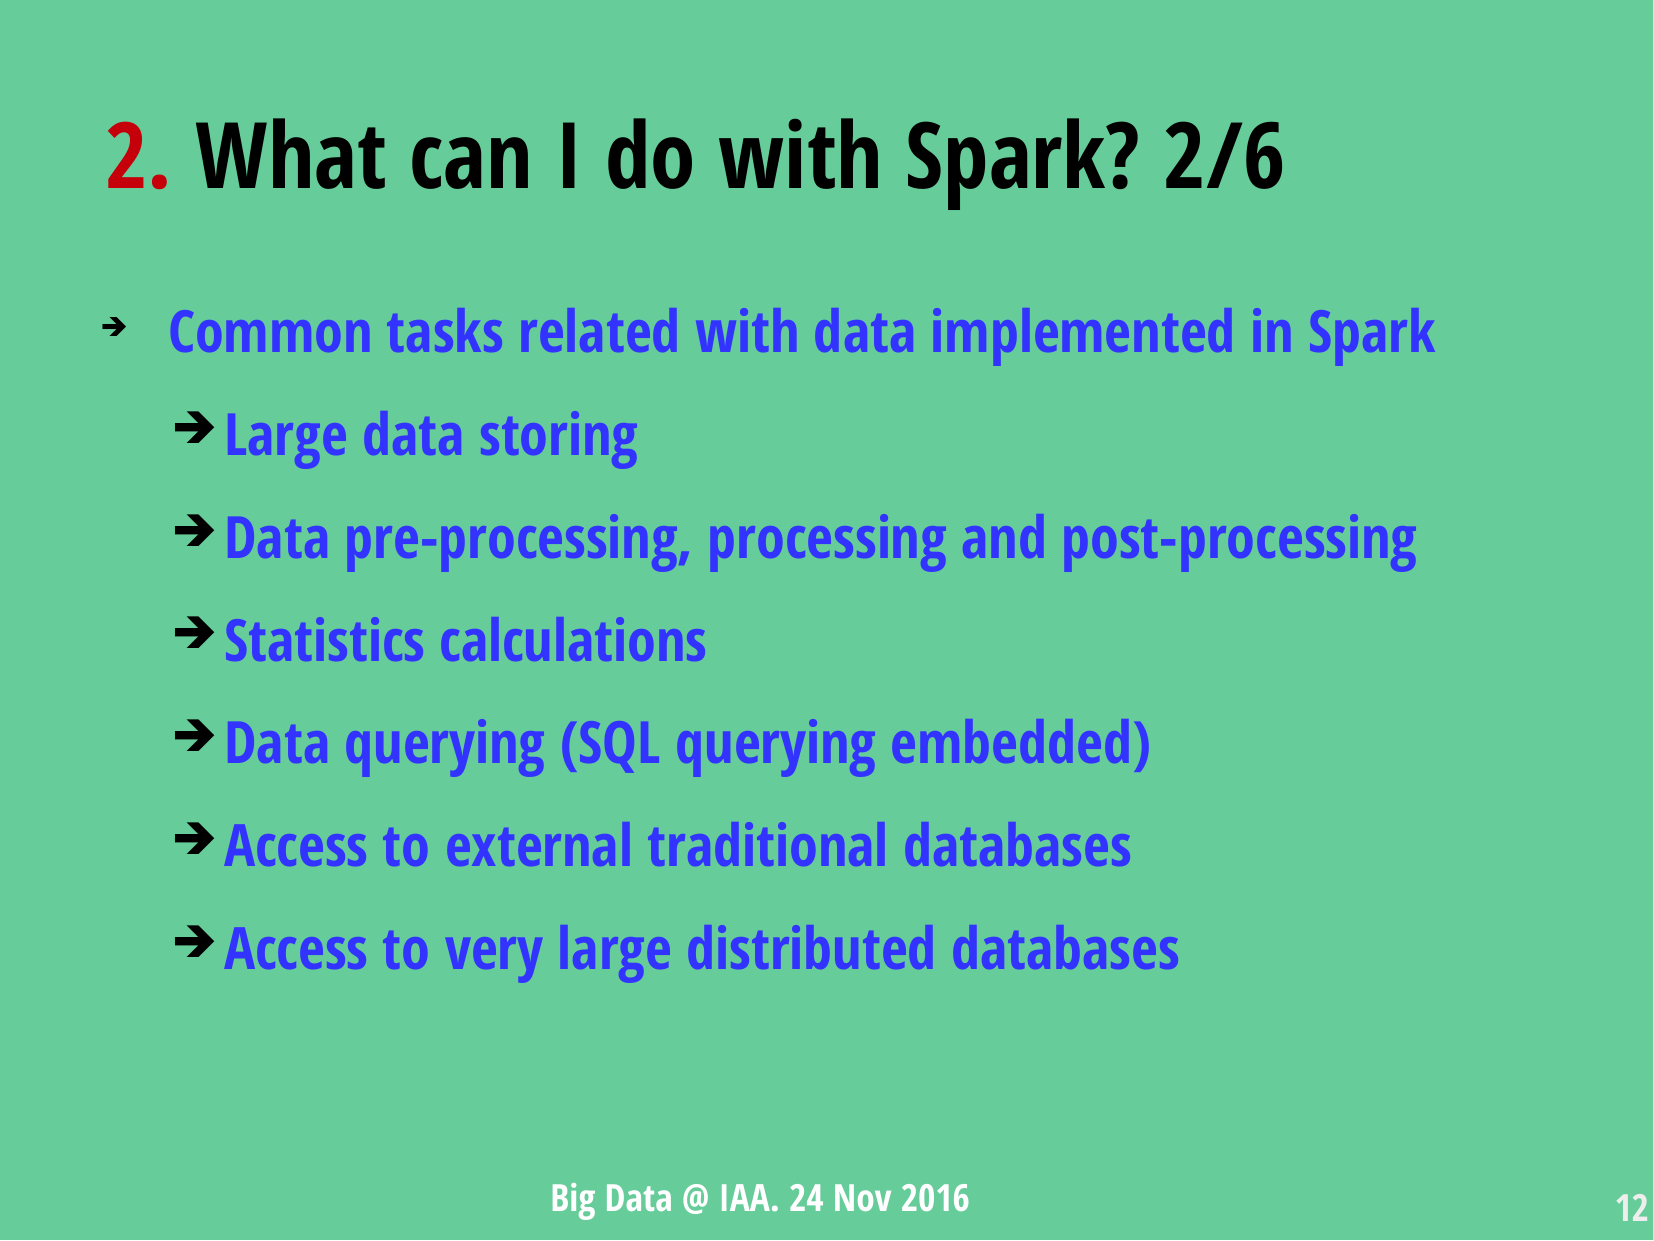

# 2. What can I do with Spark? 2/6
 Common tasks related with data implemented in Spark
Large data storing
Data pre-processing, processing and post-processing
Statistics calculations
Data querying (SQL querying embedded)
Access to external traditional databases
Access to very large distributed databases
Big Data @ IAA. 24 Nov 2016
12